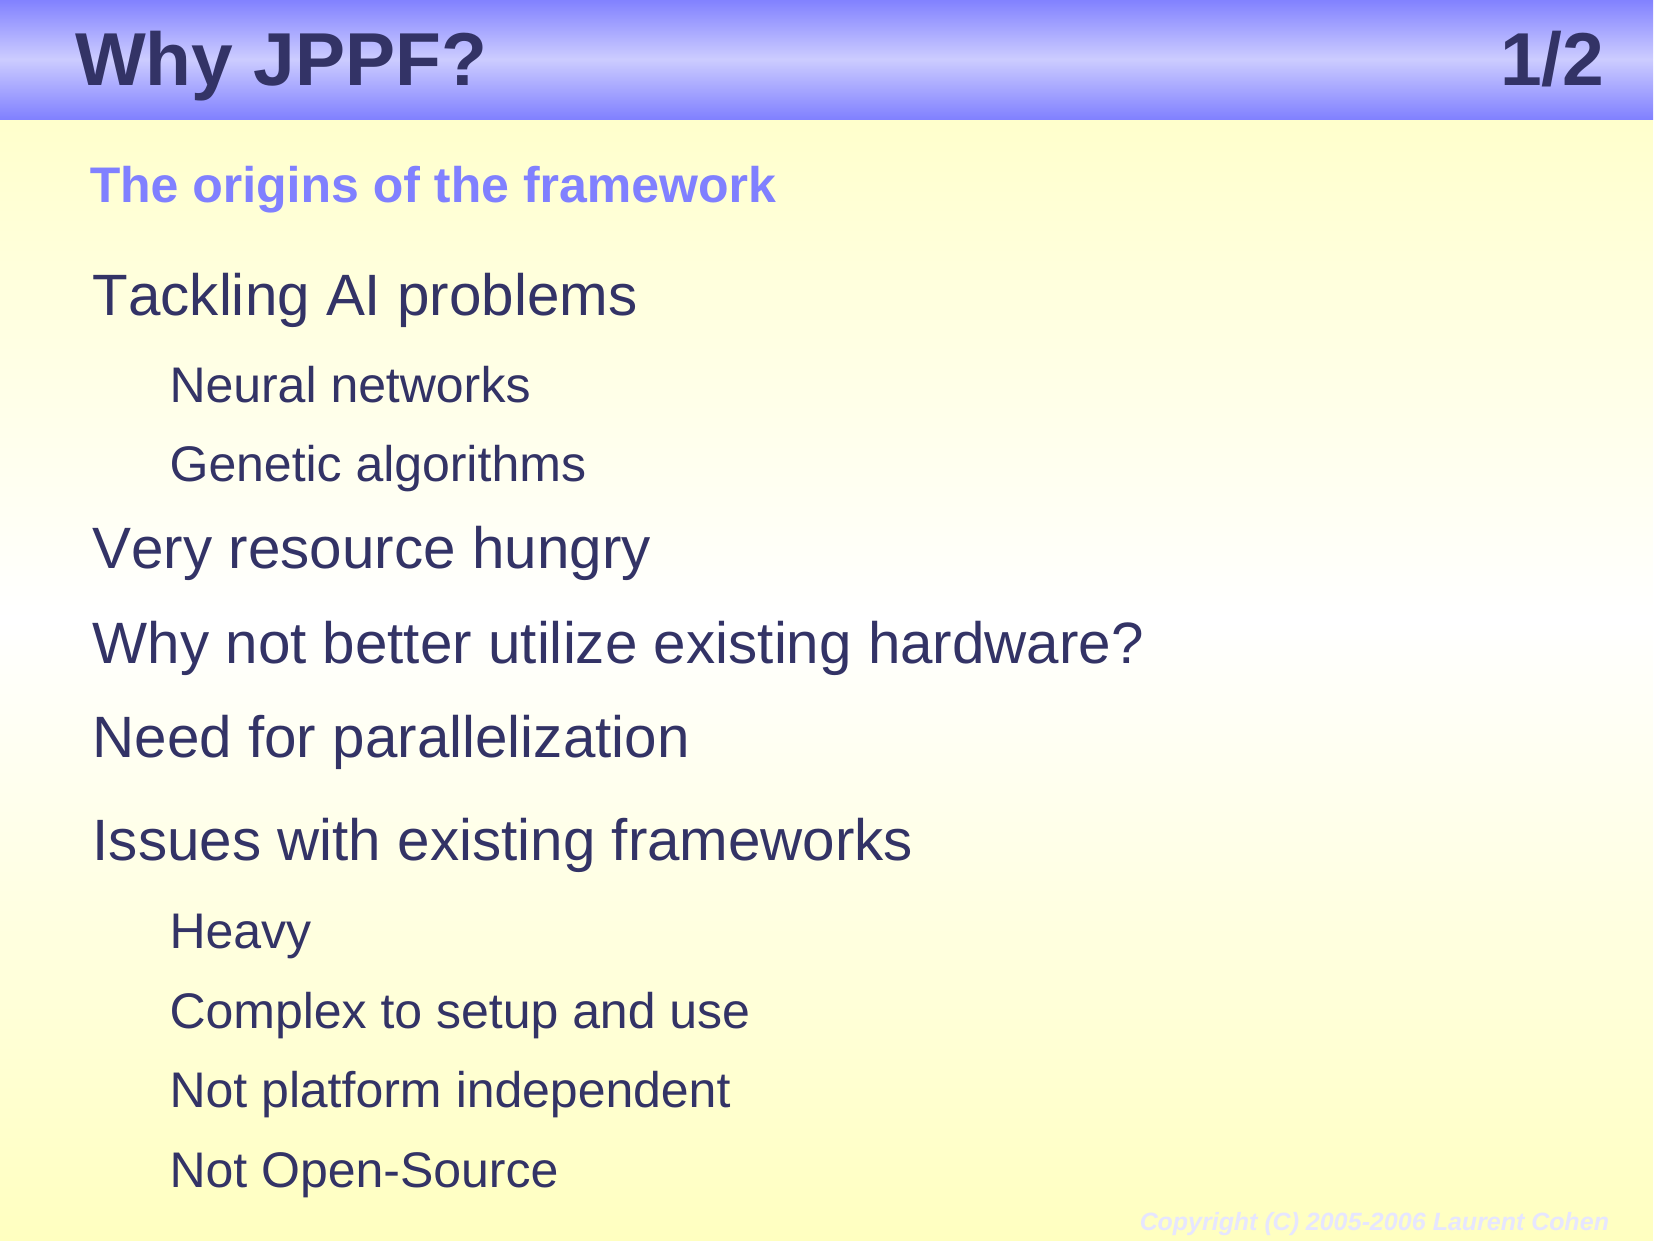

# Why JPPF? 														1/2
The origins of the framework
Tackling AI problems
Neural networks
Genetic algorithms
Very resource hungry
Why not better utilize existing hardware?
Need for parallelization
Issues with existing frameworks
Heavy
Complex to setup and use
Not platform independent
Not Open-Source